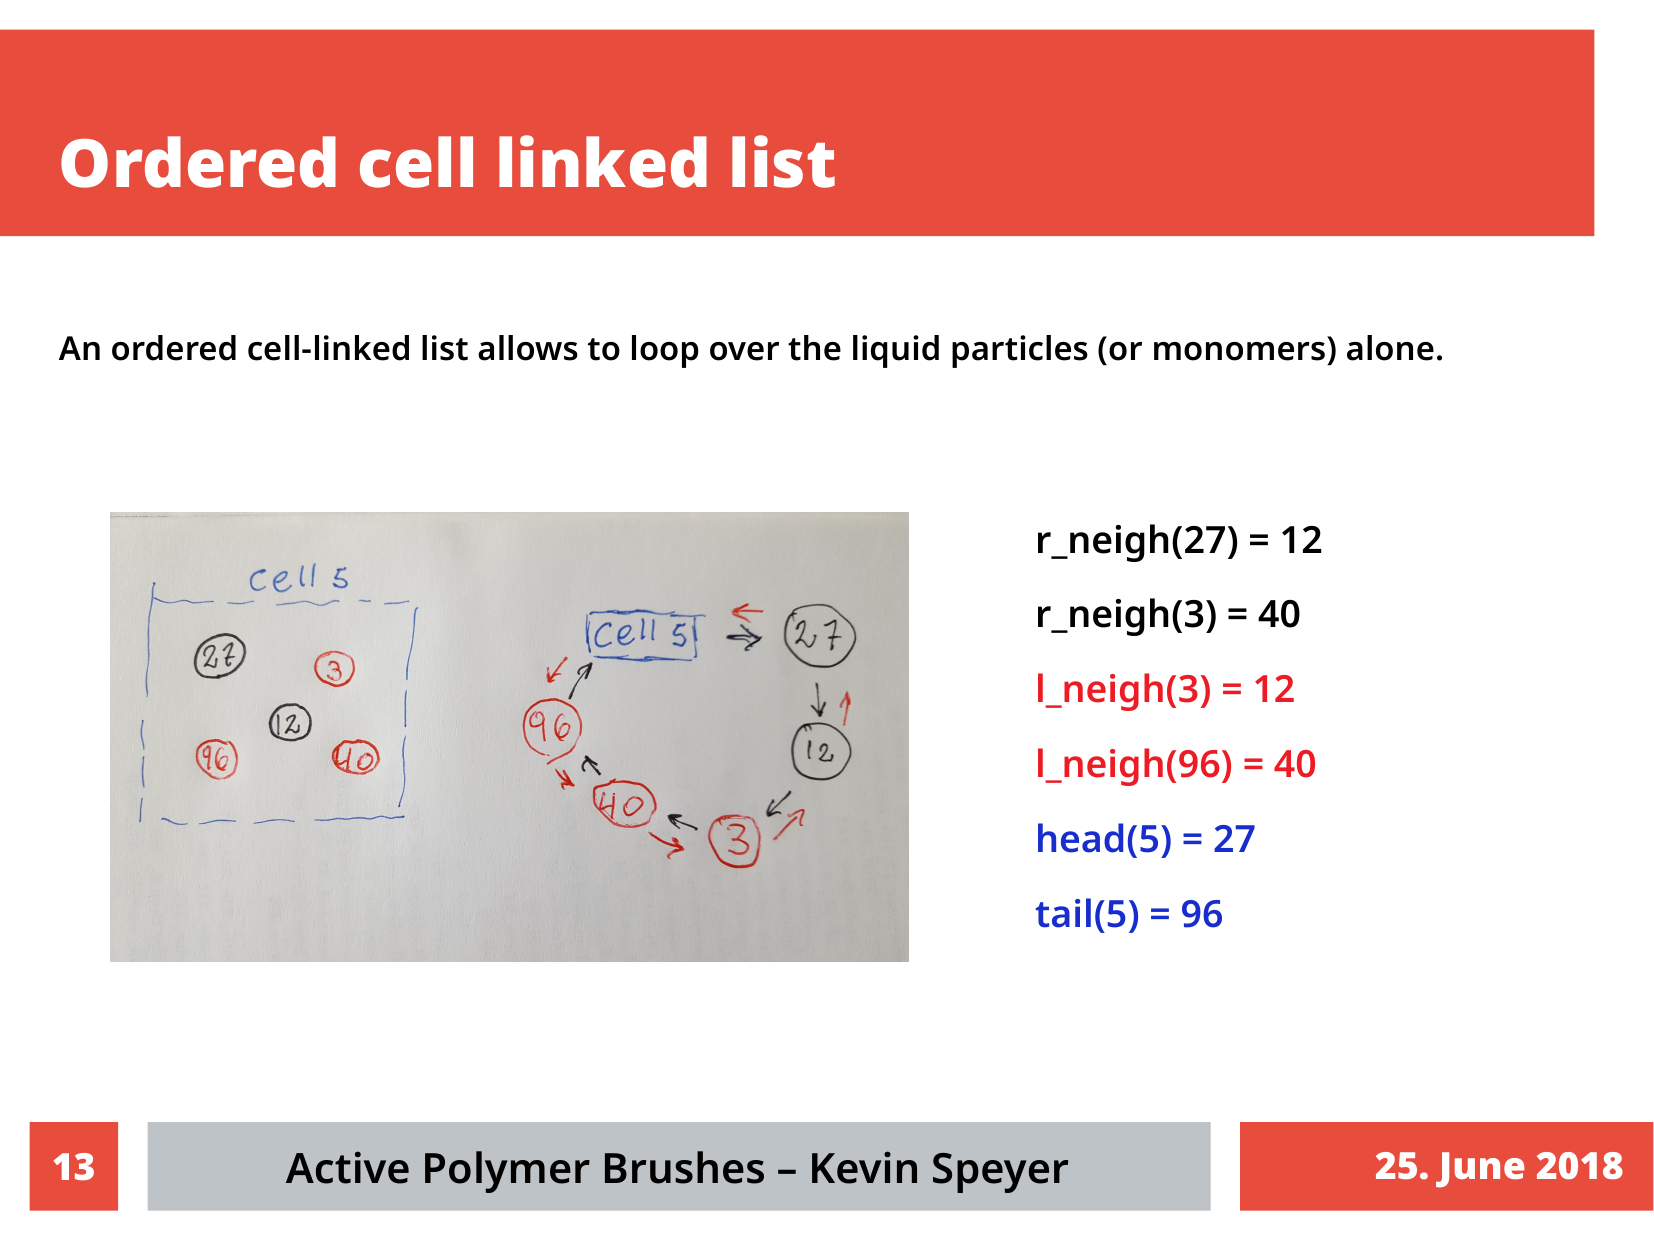

# Ordered cell linked list
An ordered cell-linked list allows to loop over the liquid particles (or monomers) alone.
r_neigh(27) = 12
r_neigh(3) = 40
l_neigh(3) = 12
l_neigh(96) = 40
head(5) = 27
tail(5) = 96
13
25. June 2018
Active Polymer Brushes – Kevin Speyer